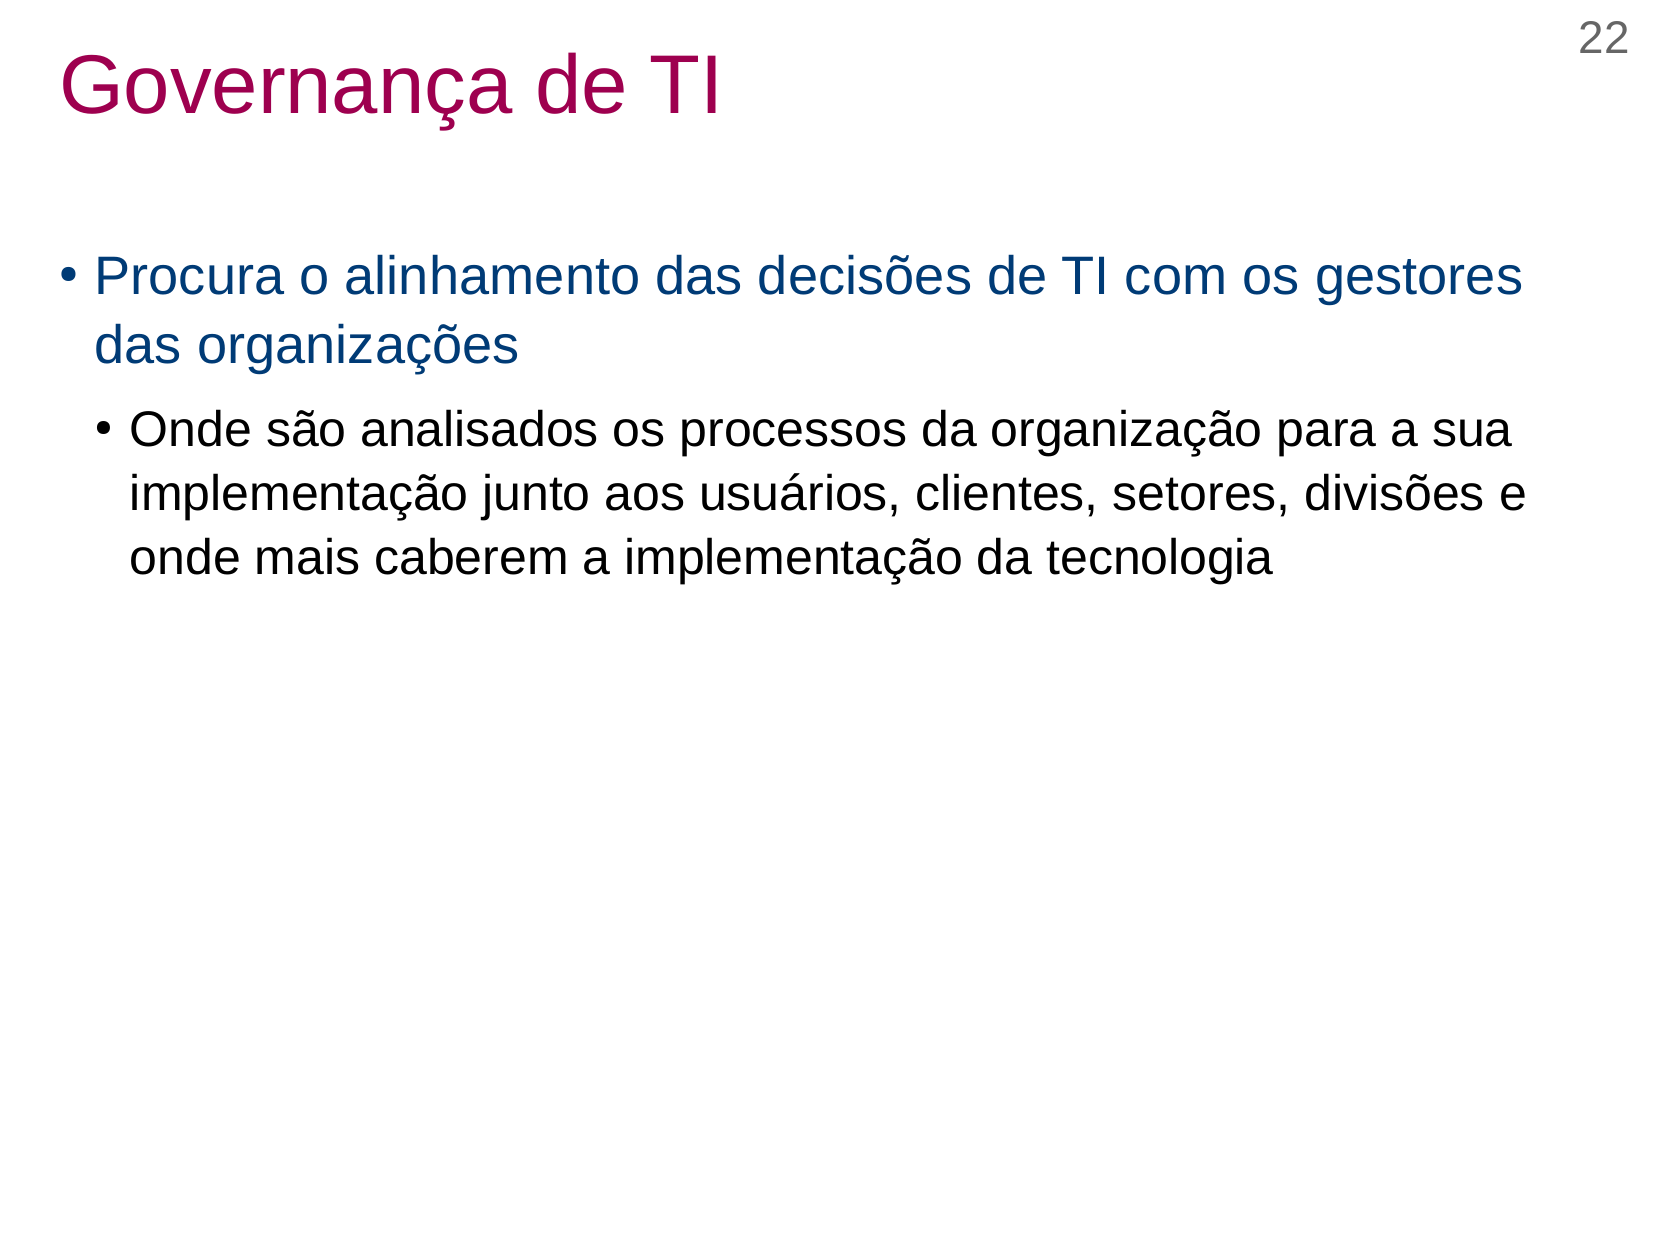

22
# Governança de TI
Procura o alinhamento das decisões de TI com os gestores das organizações
Onde são analisados os processos da organização para a sua implementação junto aos usuários, clientes, setores, divisões e onde mais caberem a implementação da tecnologia